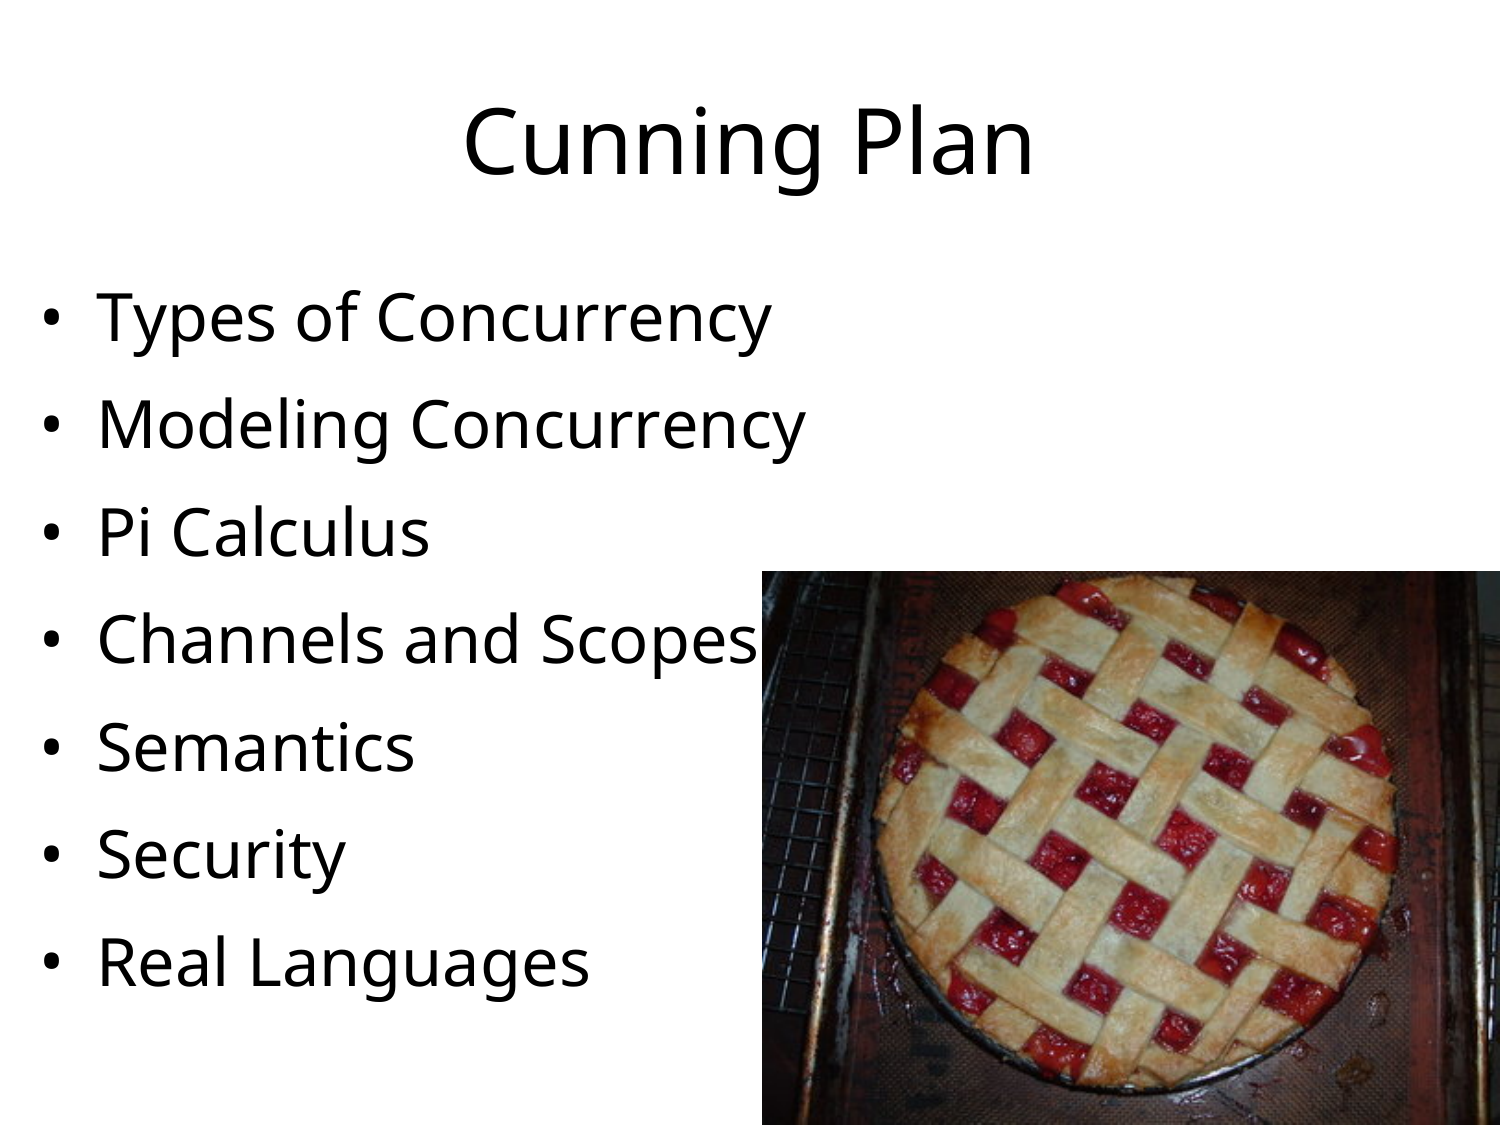

# Cunning Plan
Types of Concurrency
Modeling Concurrency
Pi Calculus
Channels and Scopes
Semantics
Security
Real Languages
3